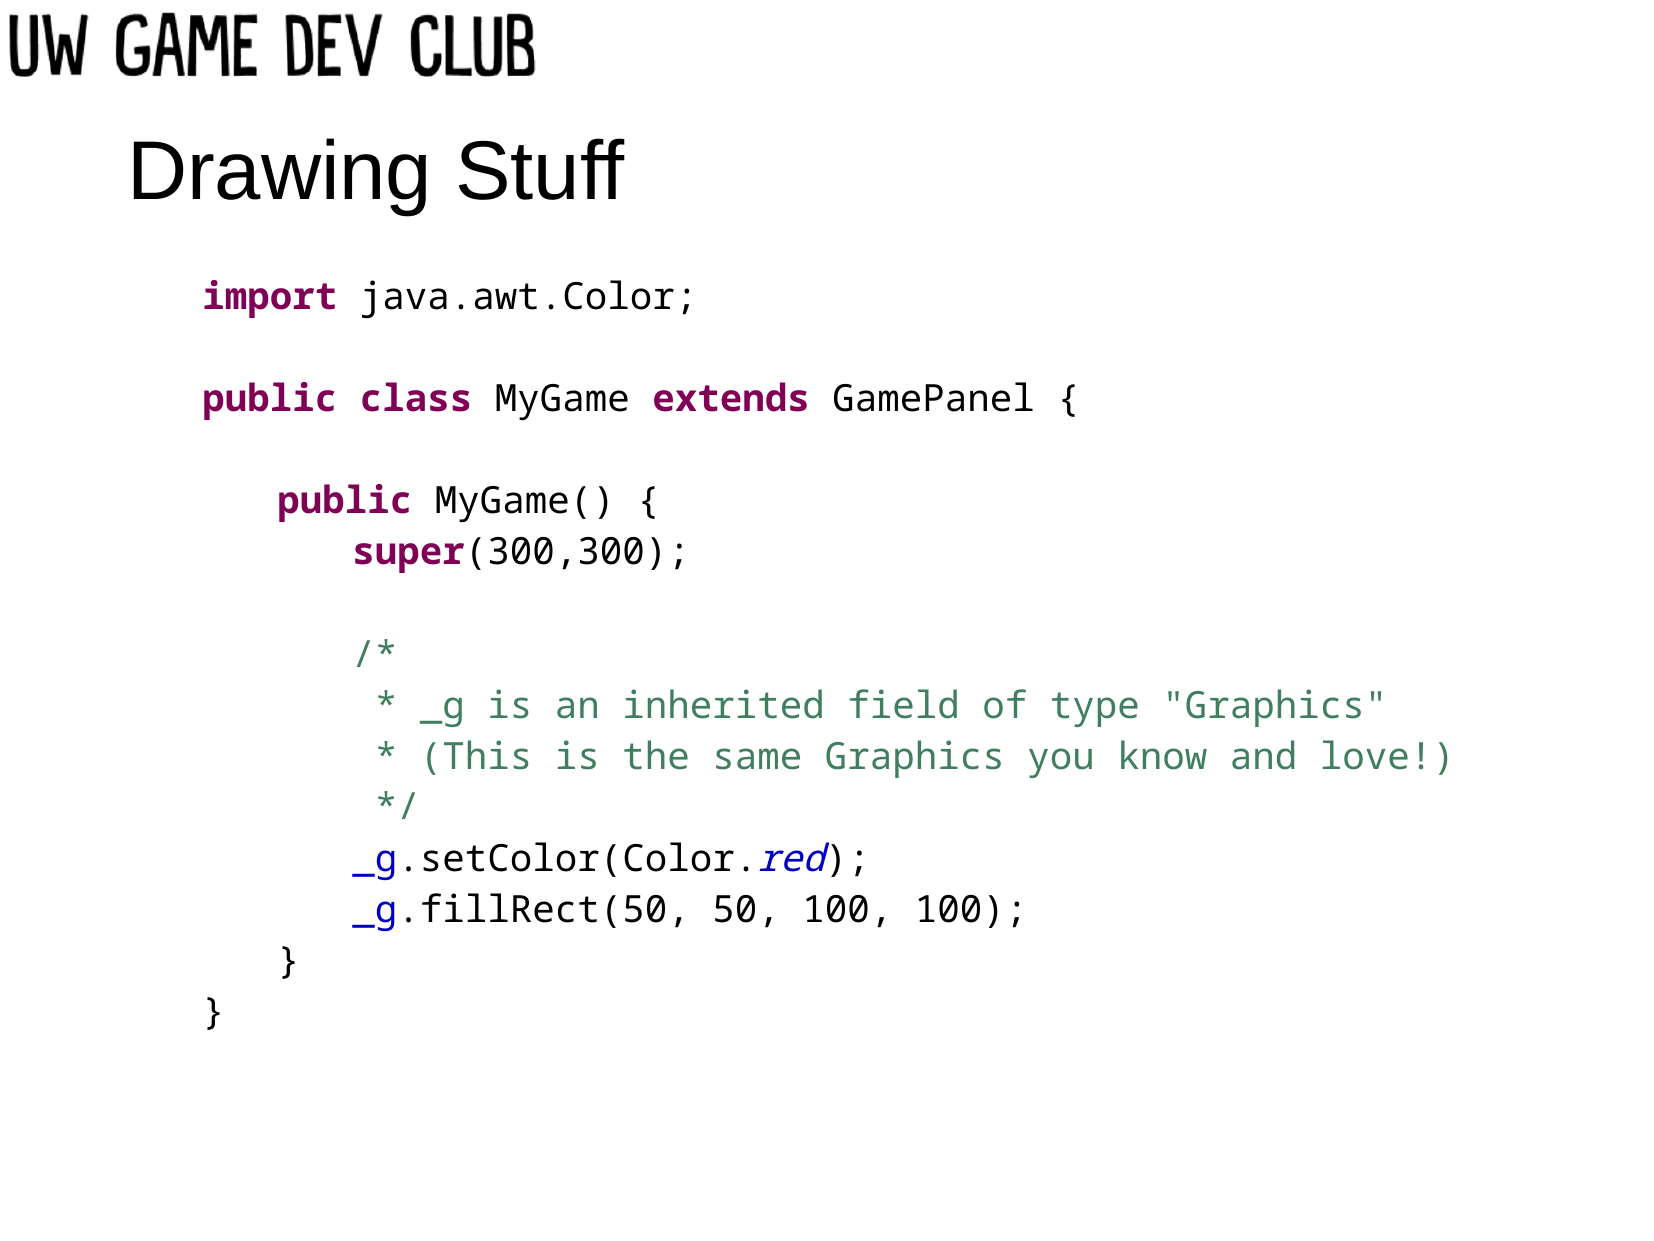

Drawing Stuff
import java.awt.Color;
public class MyGame extends GamePanel {
	public MyGame() {
		super(300,300);
		/*
		 * _g is an inherited field of type "Graphics"
		 * (This is the same Graphics you know and love!)
		 */
		_g.setColor(Color.red);
		_g.fillRect(50, 50, 100, 100);
	}
}